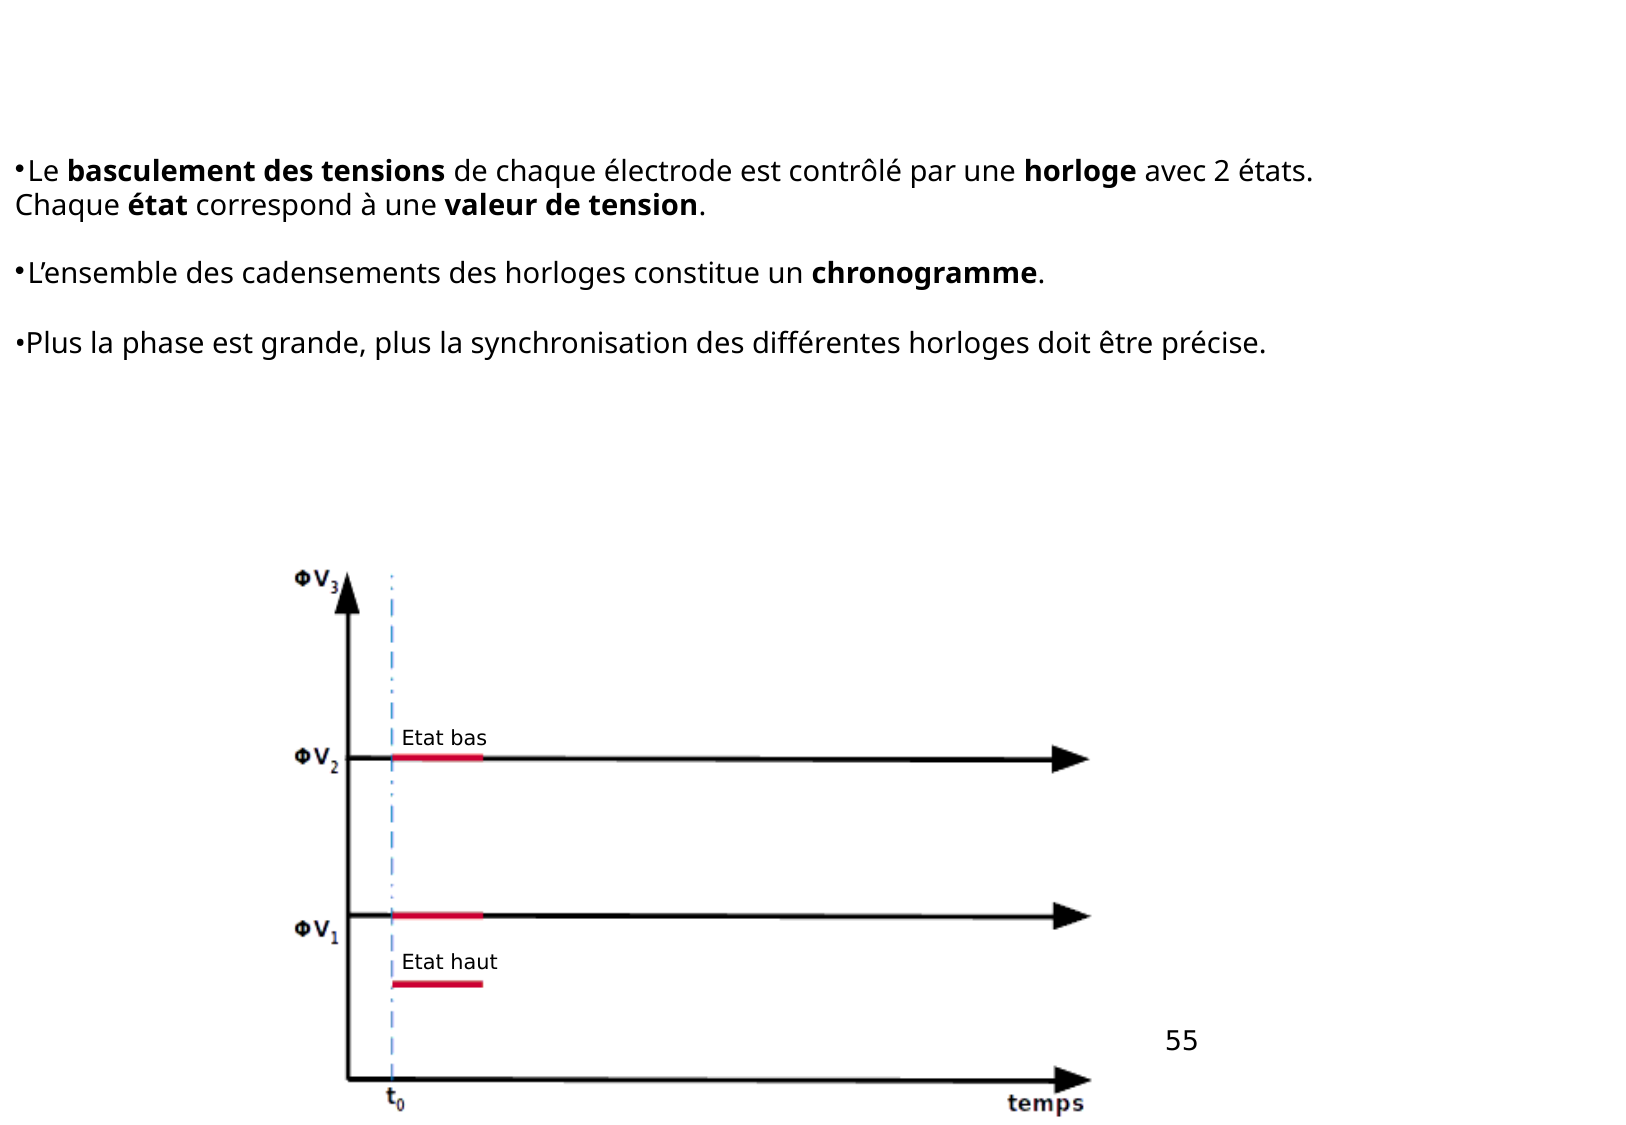

Le basculement des tensions de chaque électrode est contrôlé par une horloge avec 2 états.
Chaque état correspond à une valeur de tension.
L’ensemble des cadensements des horloges constitue un chronogramme.
Plus la phase est grande, plus la synchronisation des différentes horloges doit être précise.
Etat bas
Etat haut
23